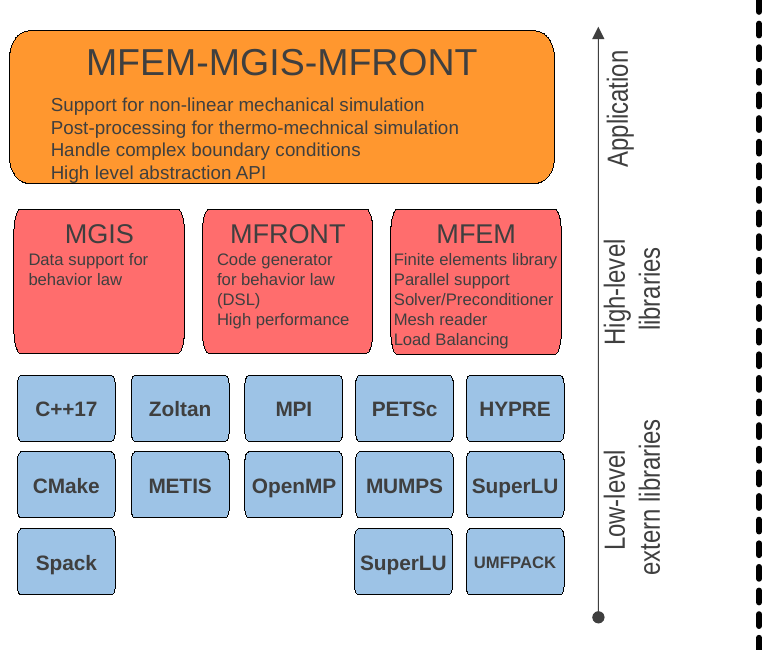

MFEM-MGIS-MFRONT
 Support for non-linear mechanical simulation
 Post-processing for thermo-mechnical simulation
 Handle complex boundary conditions
 High level abstraction API
Application
MGIS
Data support for
behavior law
MFRONT
Code generator
for behavior law
(DSL)
High performance
MFEM
Finite elements library
Parallel support
Solver/Preconditioner
Mesh reader
Load Balancing
High-level
libraries
C++17
Zoltan
MPI
PETSc
HYPRE
CMake
CMake
METIS
OpenMP
MUMPS
SuperLU
Low-level
extern libraries
Spack
SuperLU
UMFPACK